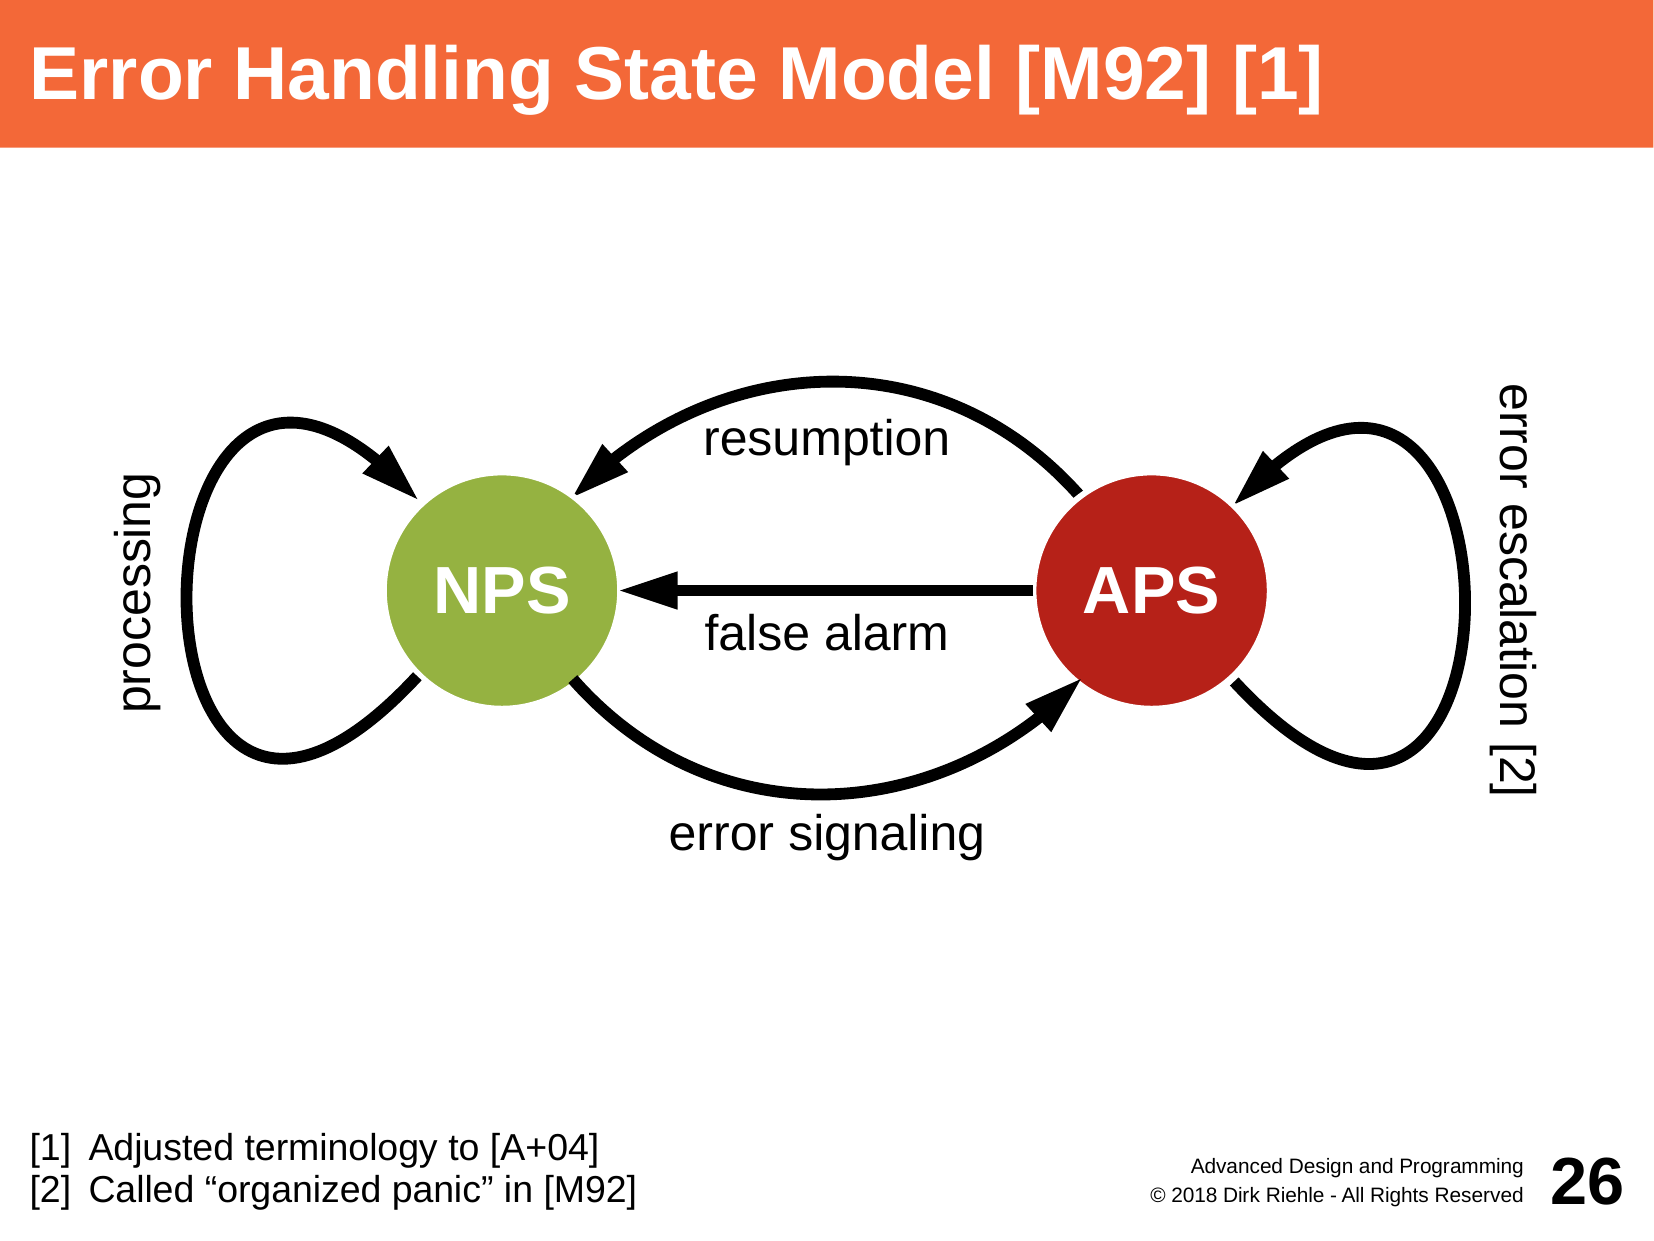

# Error Handling State Model [M92] [1]
resumption
NPS
APS
error escalation [2]
processing
false alarm
error signaling
[1]	Adjusted terminology to [A+04]
[2]	Called “organized panic” in [M92]
Advanced Design and Programming
26
© 2018 Dirk Riehle - All Rights Reserved